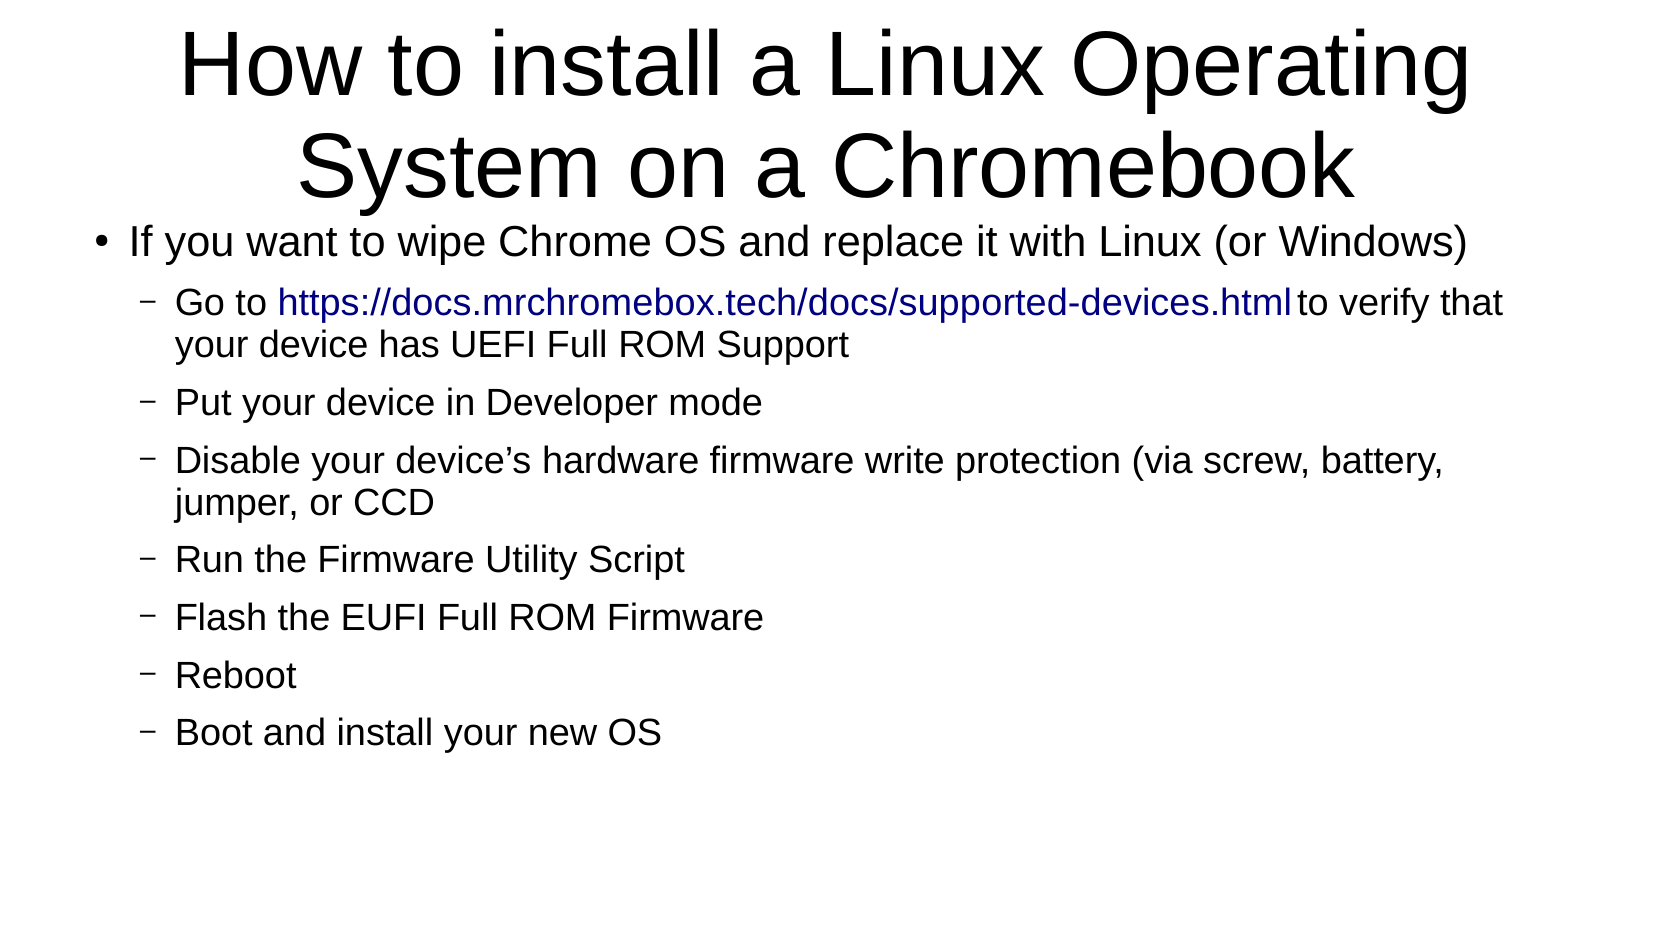

# How to install a Linux Operating System on a Chromebook
If you want to wipe Chrome OS and replace it with Linux (or Windows)
Go to https://docs.mrchromebox.tech/docs/supported-devices.html to verify that your device has UEFI Full ROM Support
Put your device in Developer mode
Disable your device’s hardware firmware write protection (via screw, battery, jumper, or CCD
Run the Firmware Utility Script
Flash the EUFI Full ROM Firmware
Reboot
Boot and install your new OS